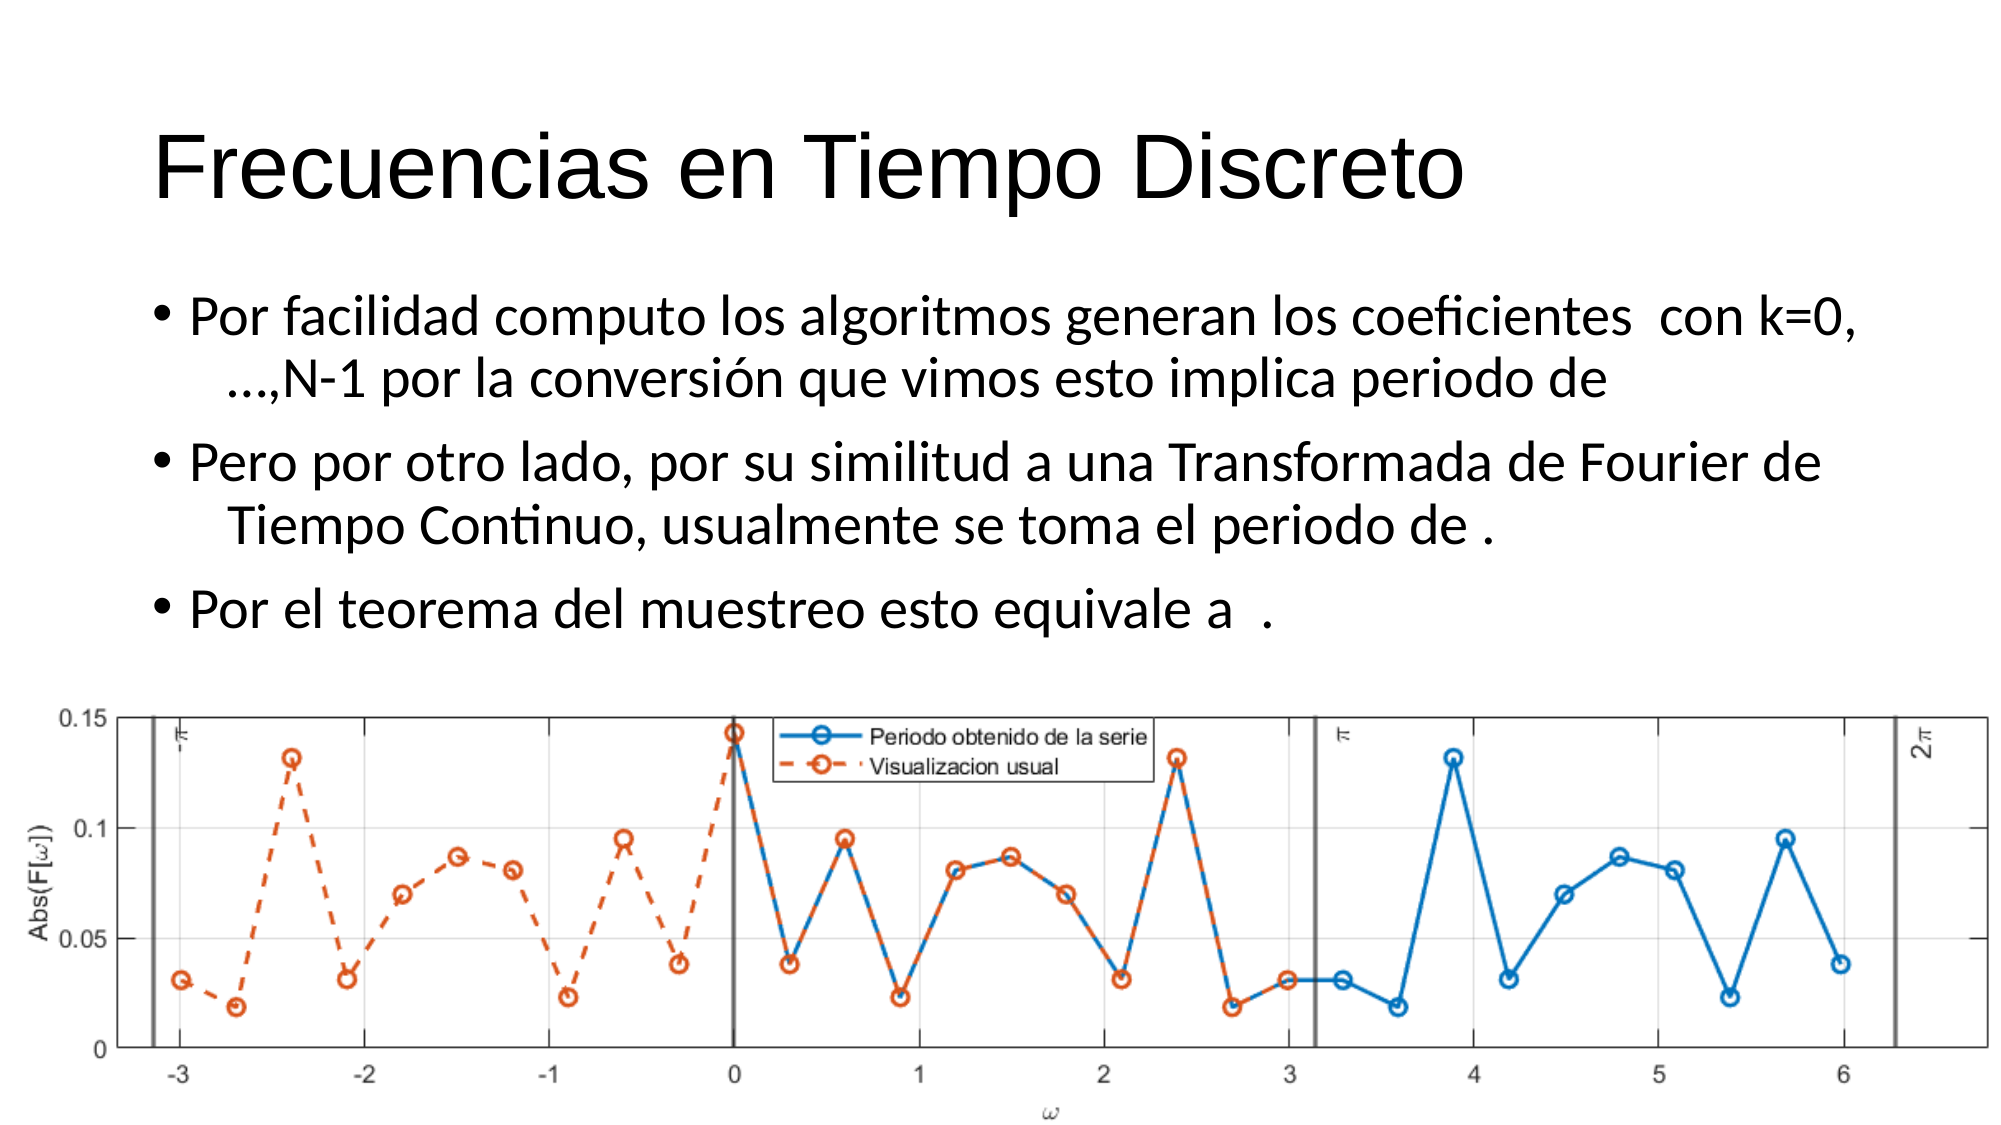

# Frecuencias en Tiempo Discreto
Por facilidad computo los algoritmos generan los coeficientes con k=0,…,N-1 por la conversión que vimos esto implica periodo de
Pero por otro lado, por su similitud a una Transformada de Fourier de Tiempo Continuo, usualmente se toma el periodo de .
Por el teorema del muestreo esto equivale a .